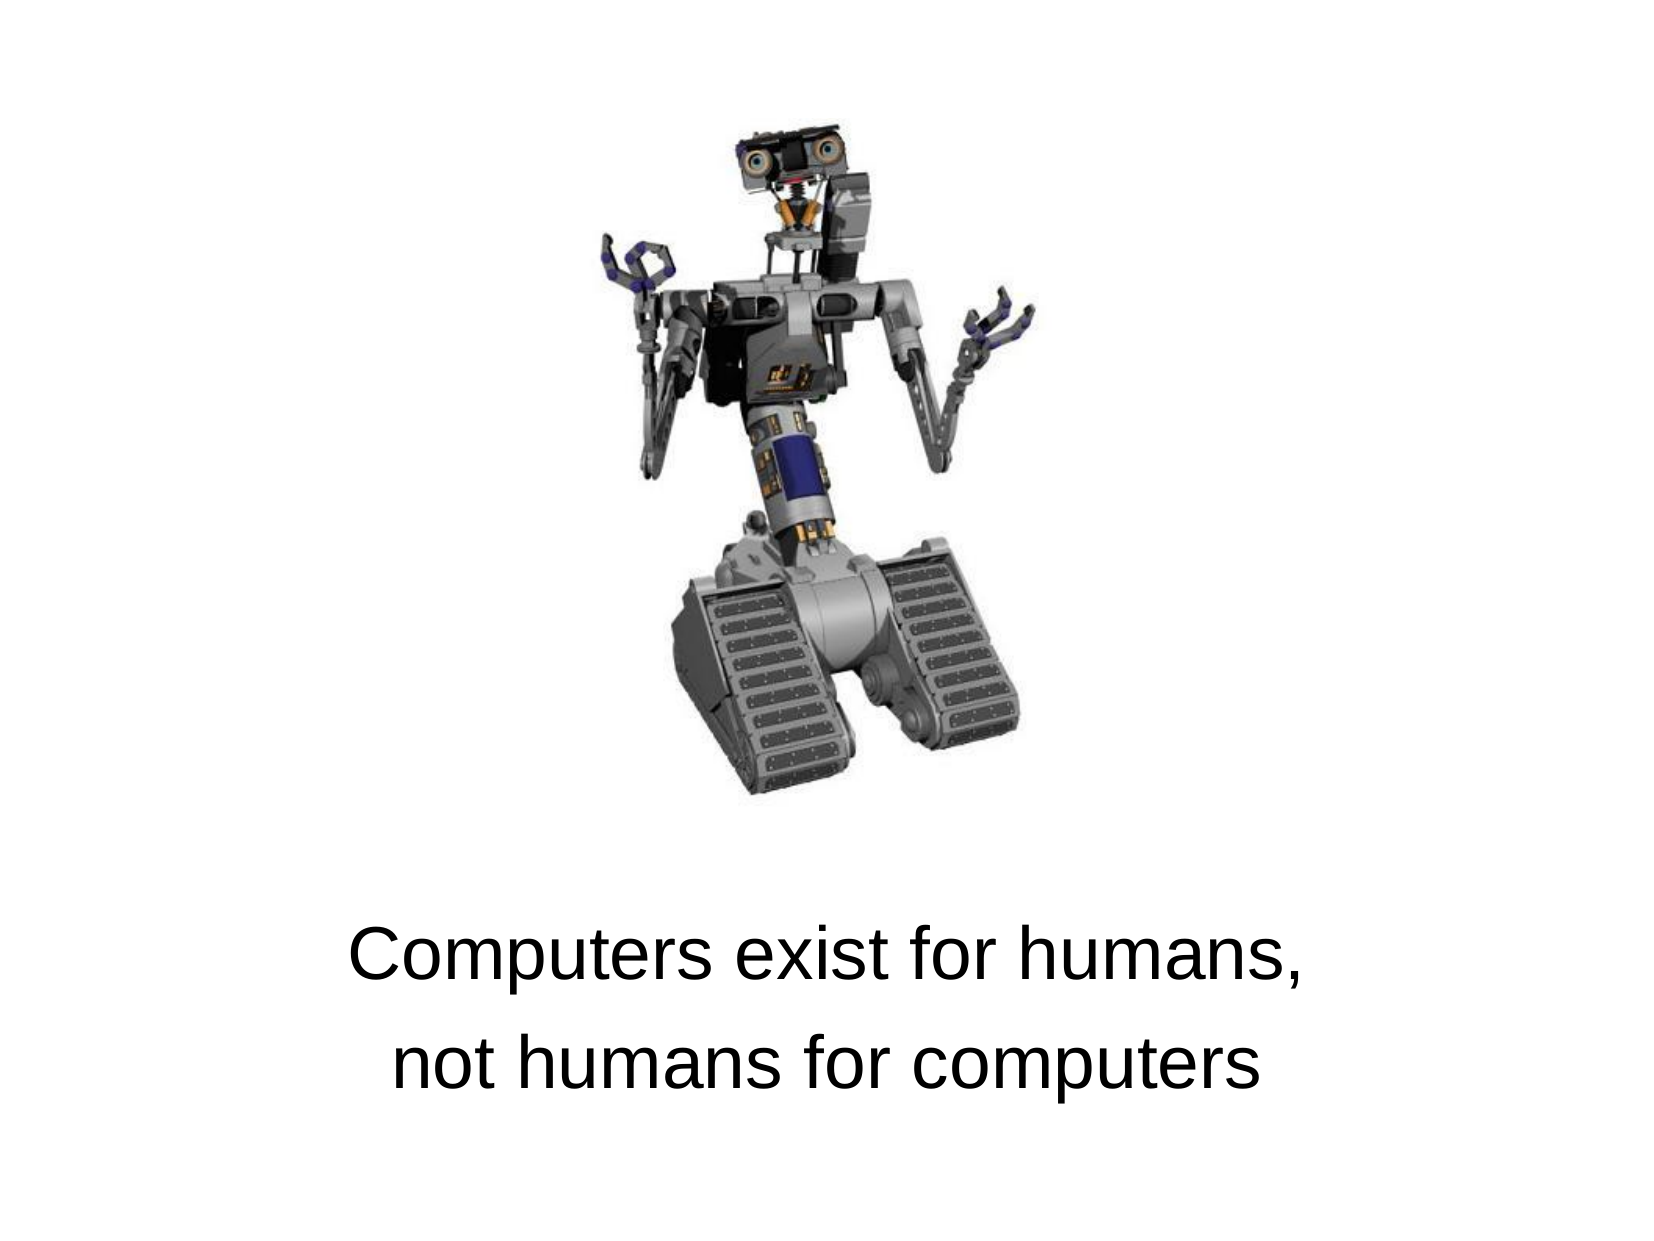

Computers exist for humans,
not humans for computers